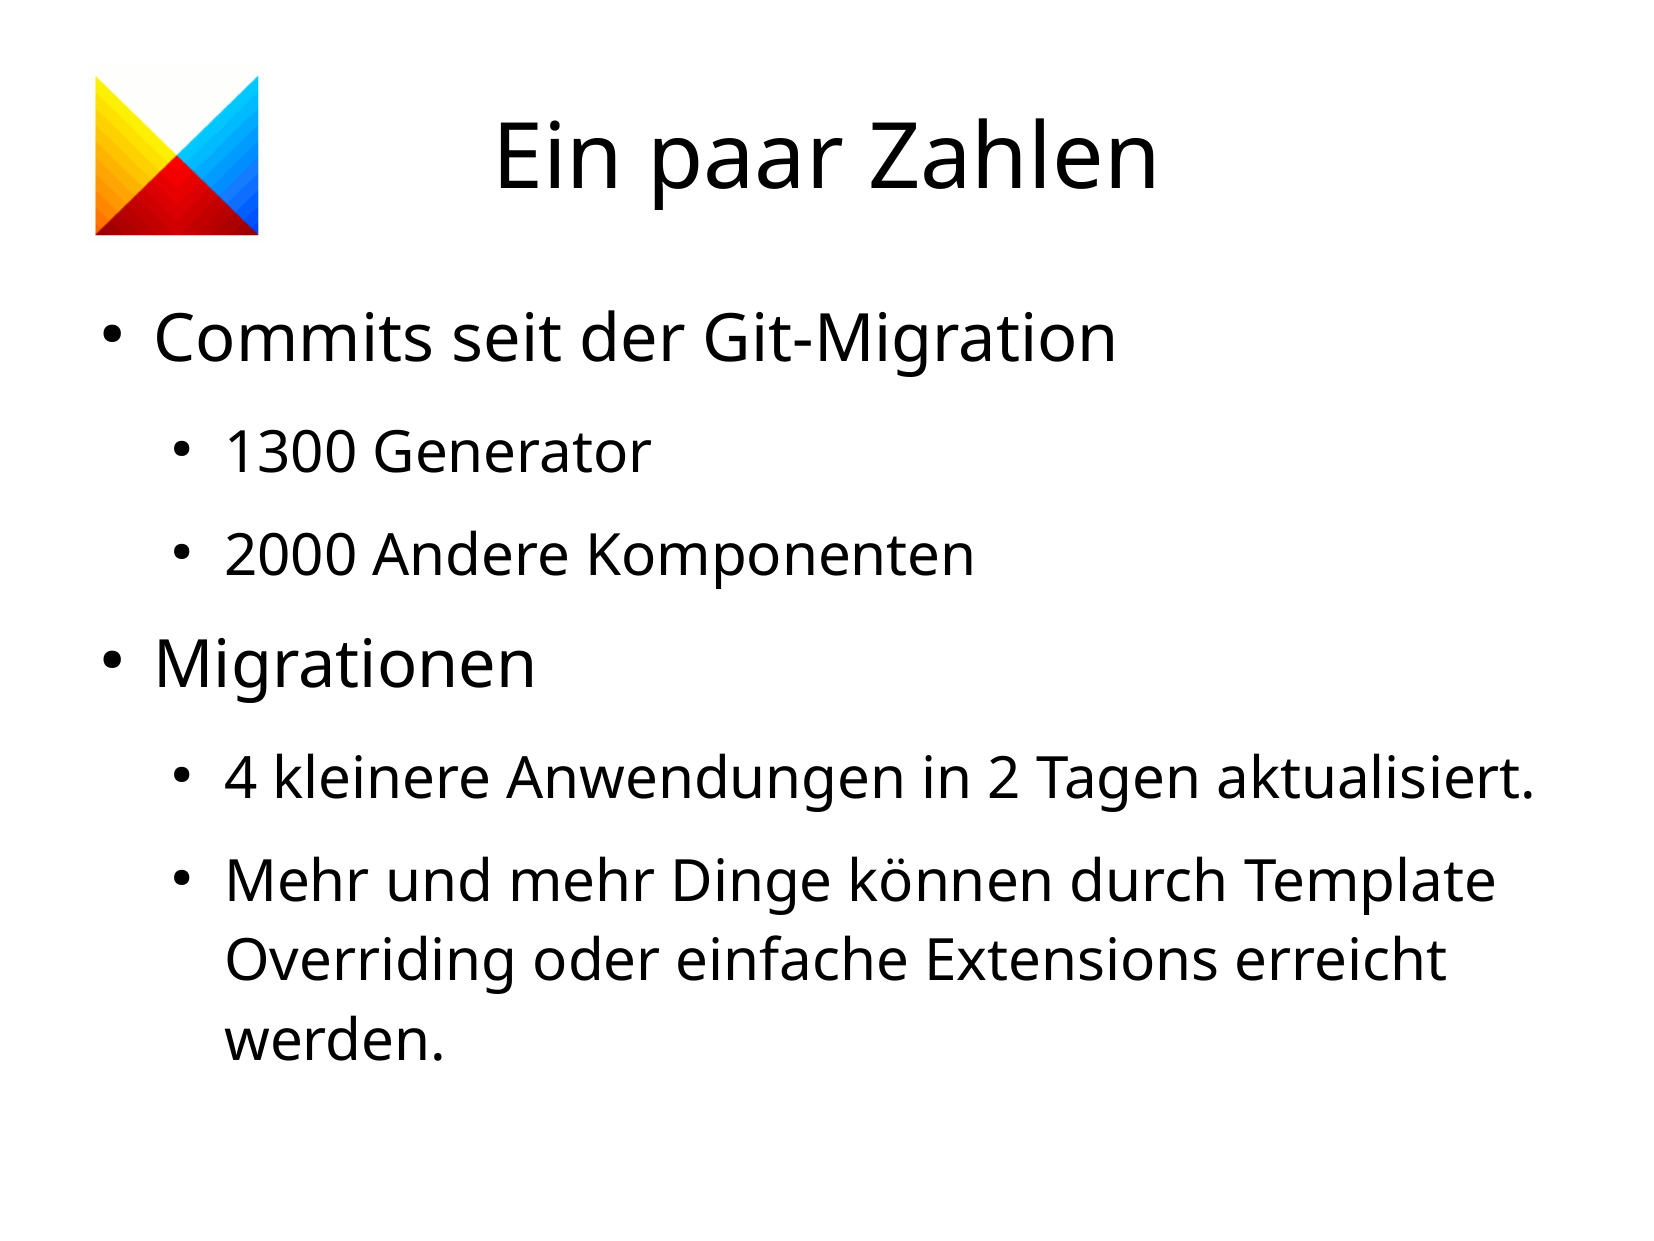

# Ein paar Zahlen
Commits seit der Git-Migration
1300 Generator
2000 Andere Komponenten
Migrationen
4 kleinere Anwendungen in 2 Tagen aktualisiert.
Mehr und mehr Dinge können durch Template Overriding oder einfache Extensions erreicht werden.